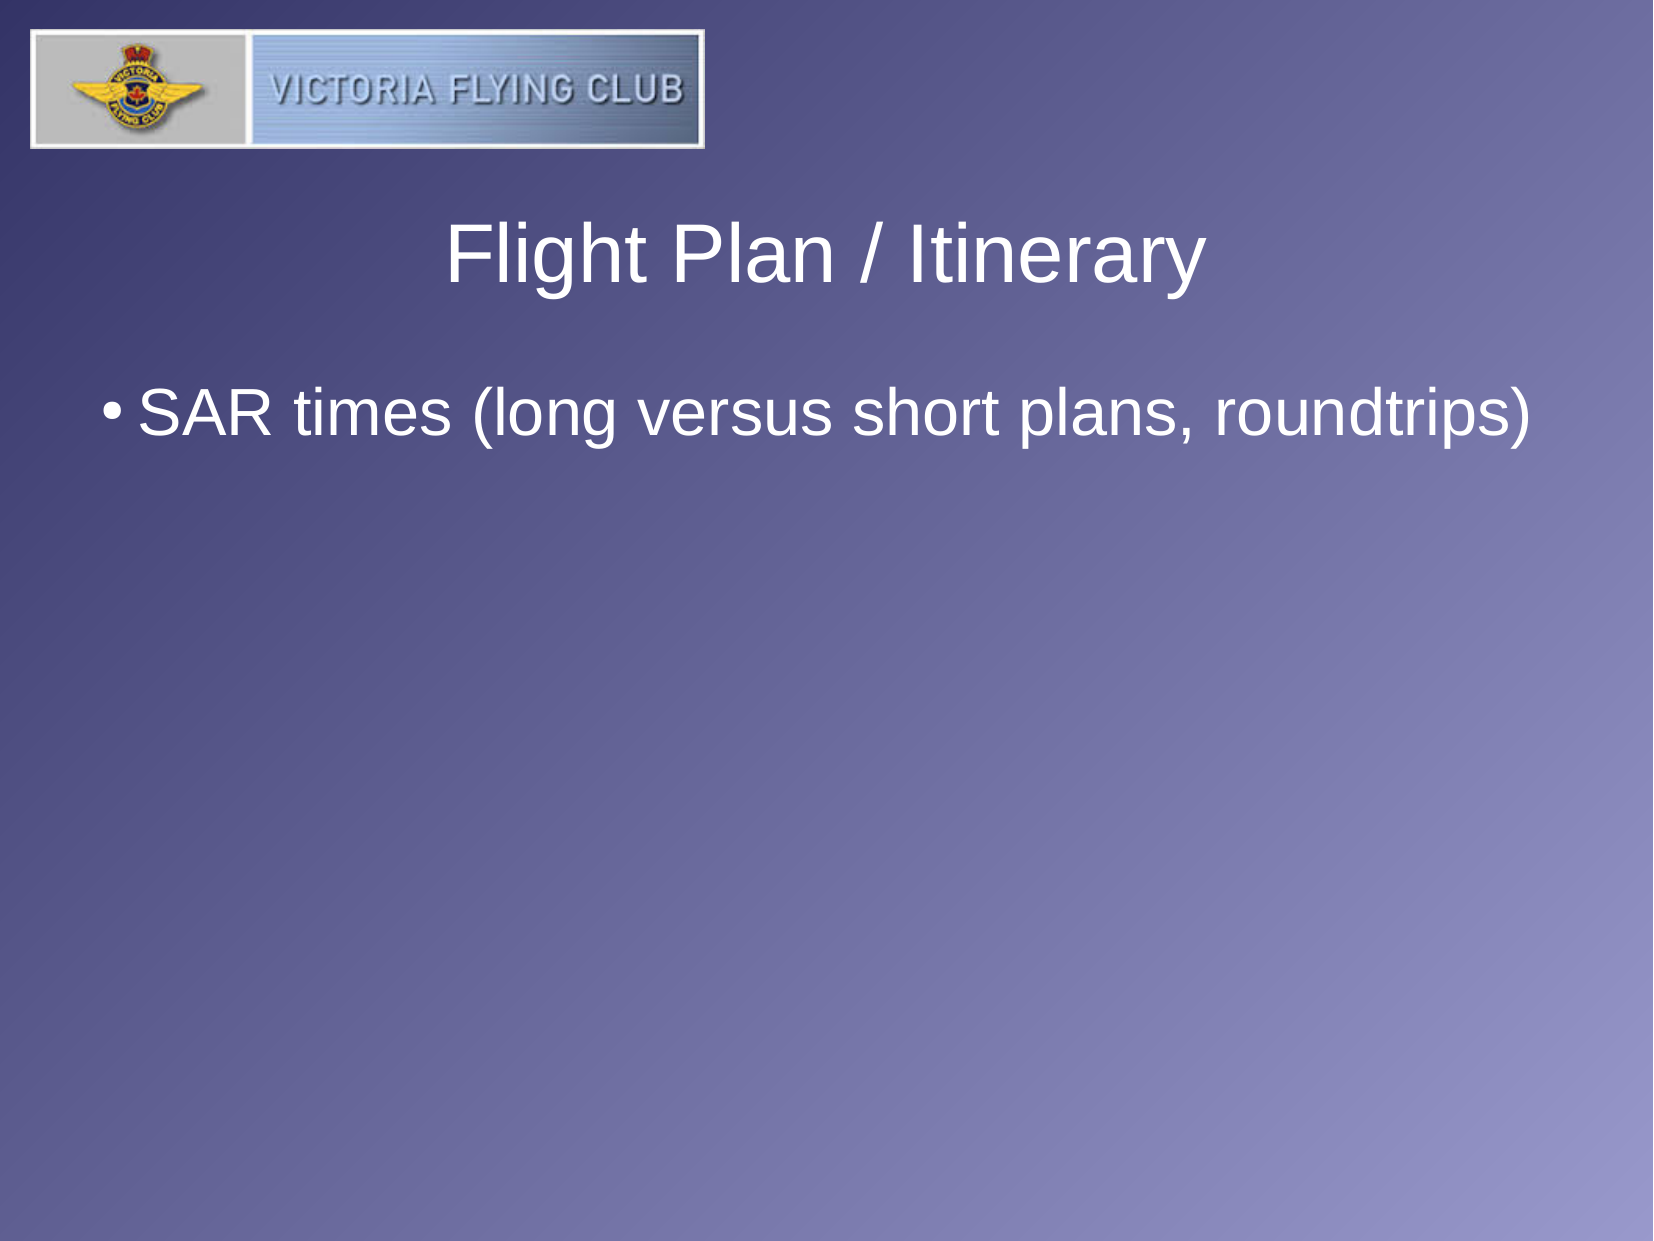

# Flight Plan / Itinerary
SAR times (long versus short plans, roundtrips)